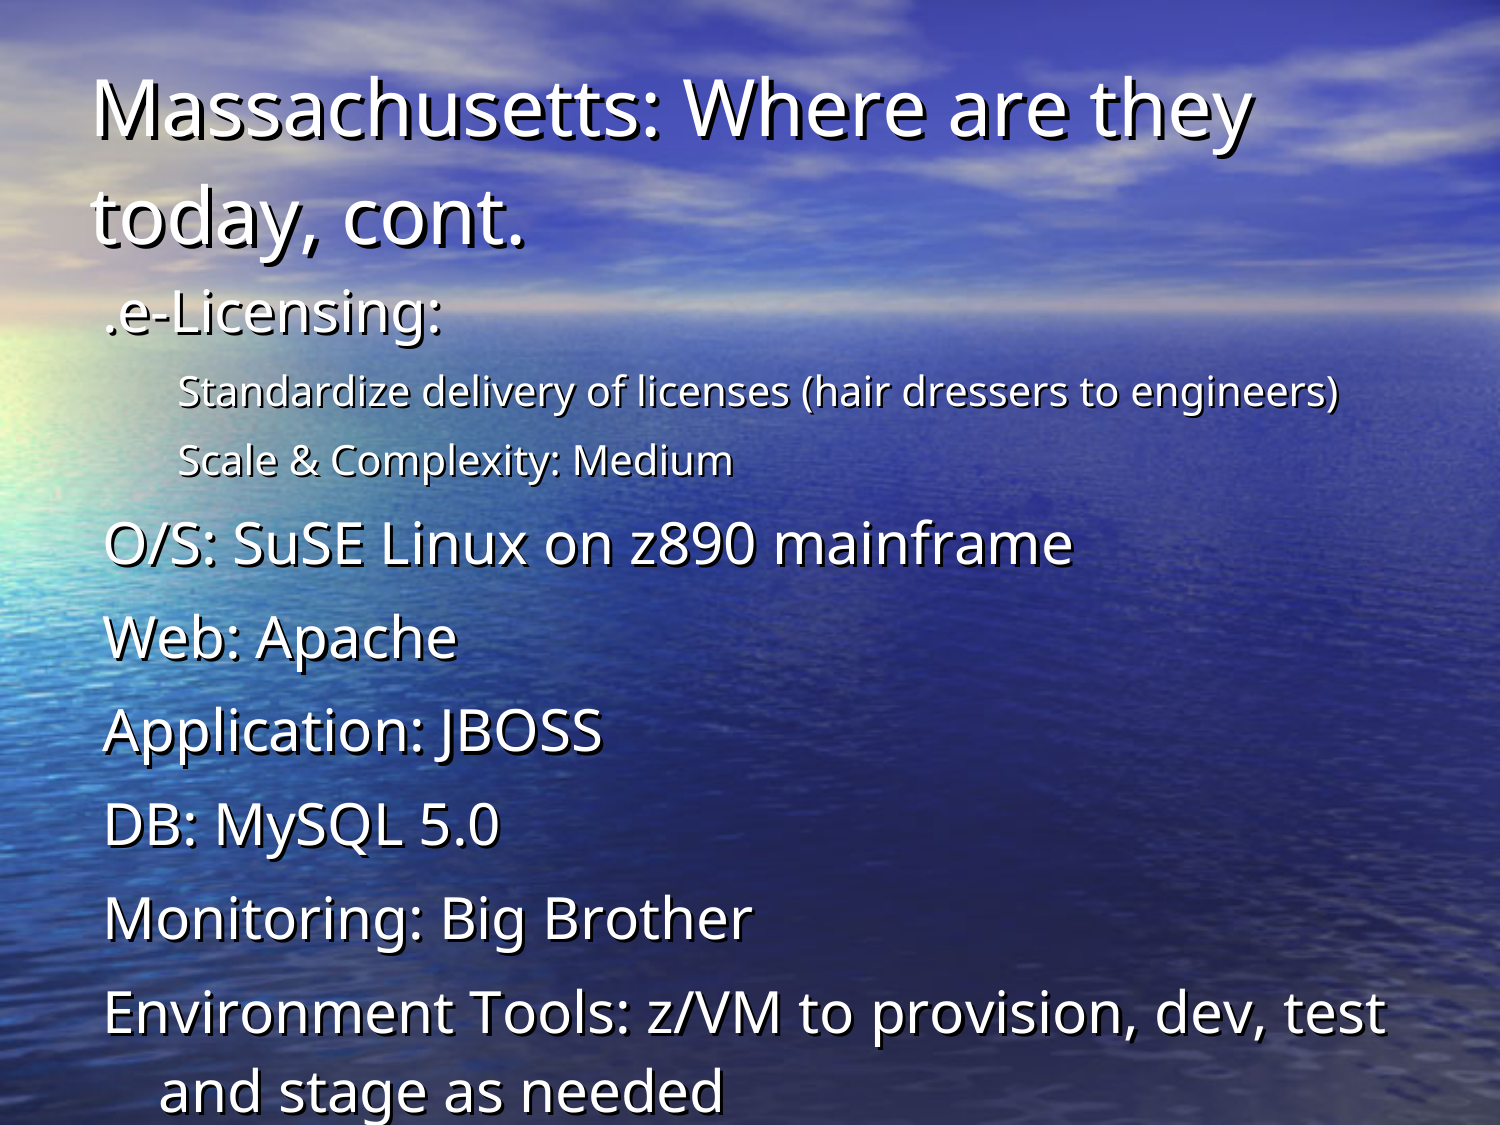

# Massachusetts: Where are they today, cont.
.e-Licensing:
Standardize delivery of licenses (hair dressers to engineers)
Scale & Complexity: Medium
O/S: SuSE Linux on z890 mainframe
Web: Apache
Application: JBOSS
DB: MySQL 5.0
Monitoring: Big Brother
Environment Tools: z/VM to provision, dev, test and stage as needed